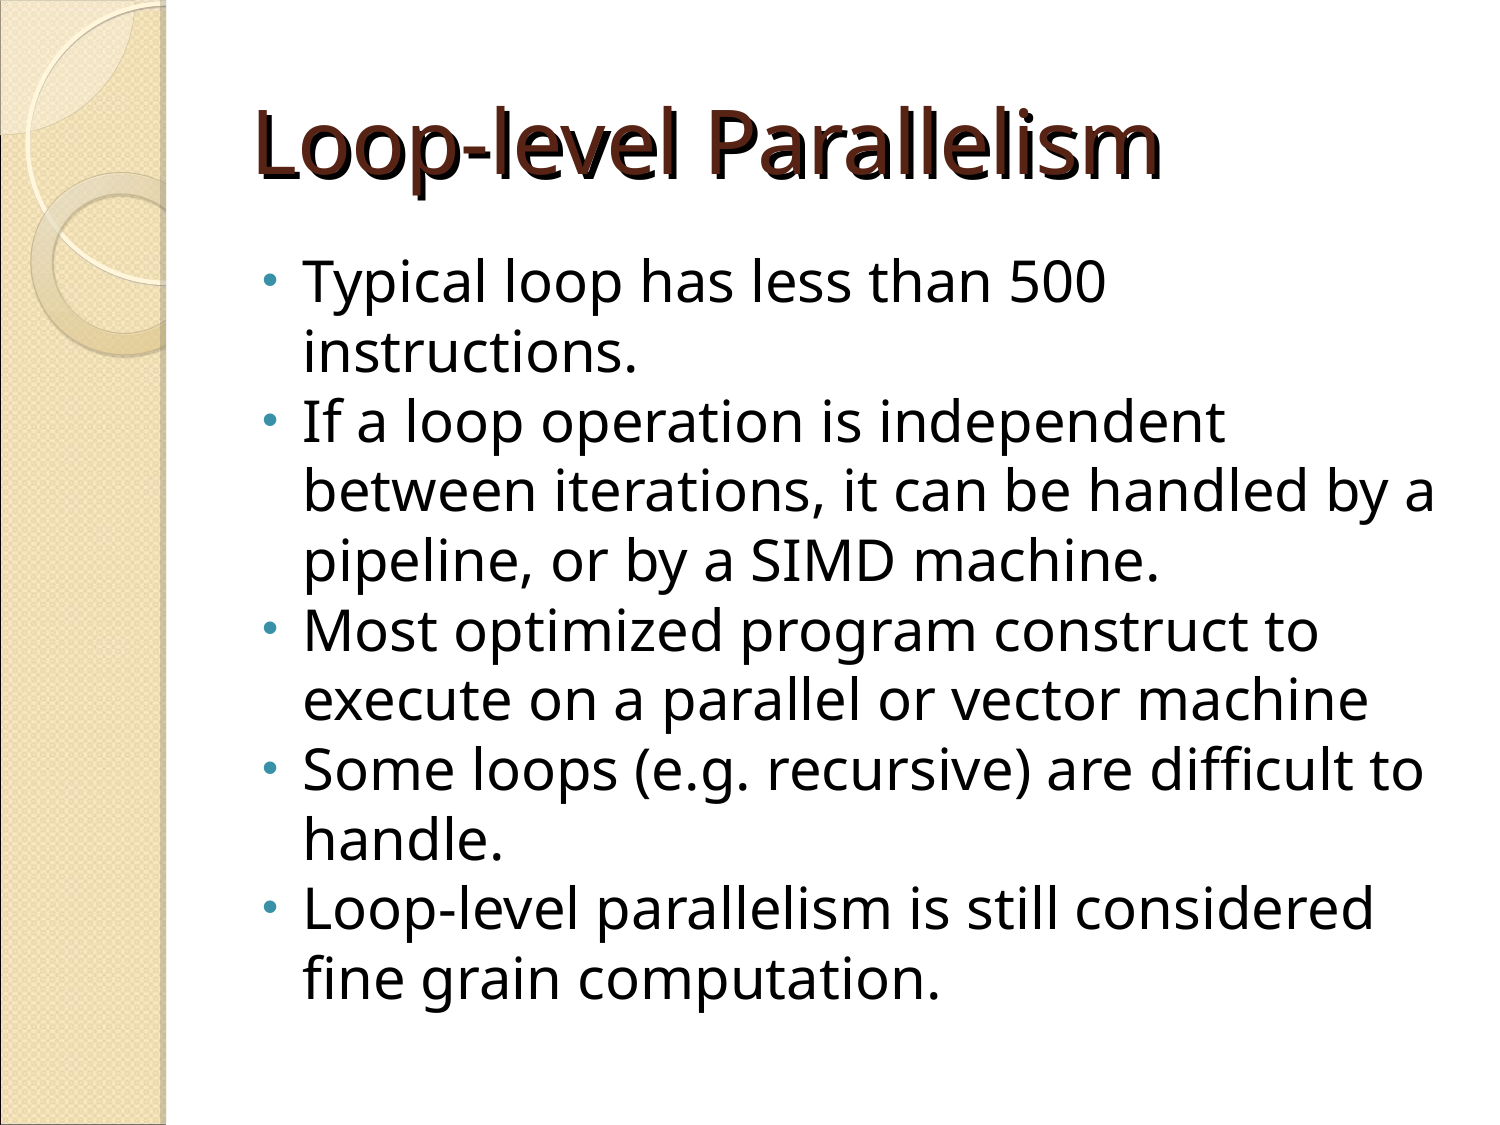

# Loop-level Parallelism
Typical loop has less than 500 instructions.
If a loop operation is independent between iterations, it can be handled by a pipeline, or by a SIMD machine.
Most optimized program construct to execute on a parallel or vector machine
Some loops (e.g. recursive) are difficult to handle.
Loop-level parallelism is still considered fine grain computation.